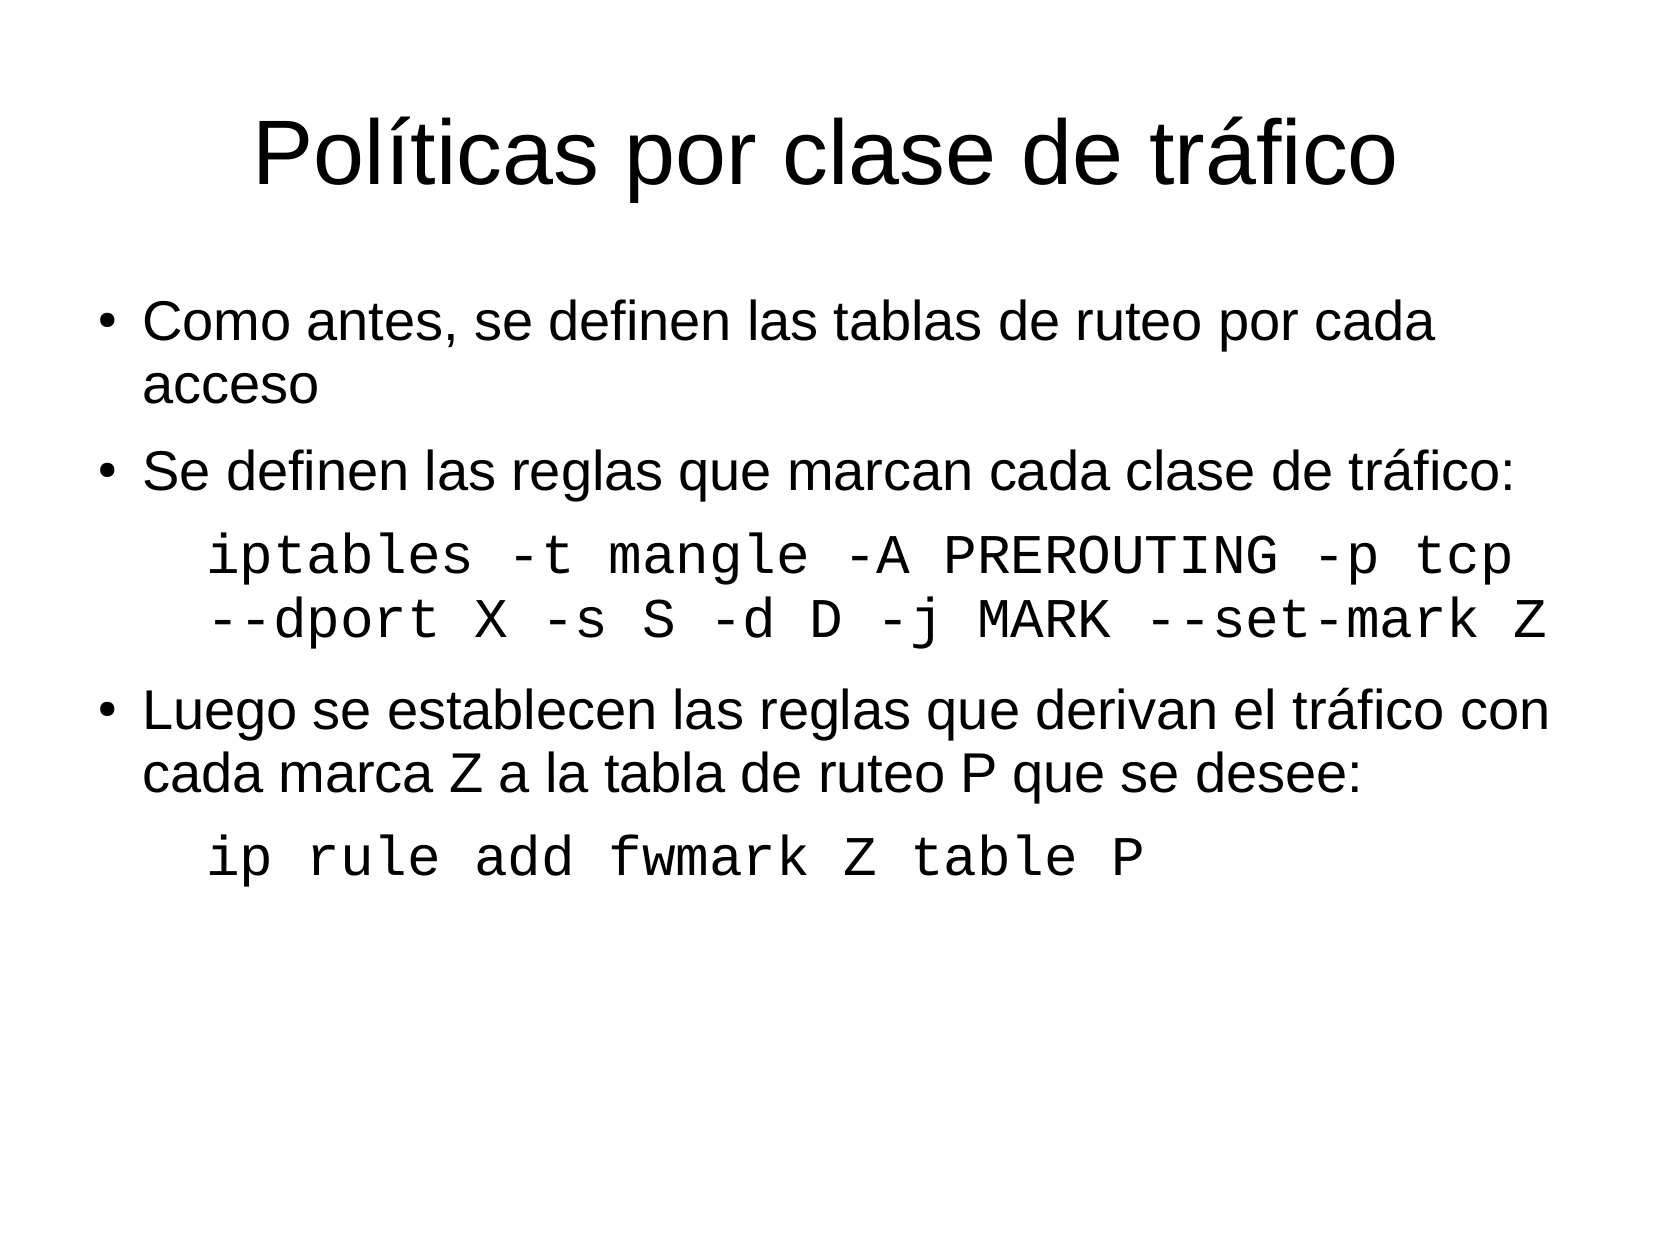

# Políticas por clase de tráfico
Como antes, se definen las tablas de ruteo por cada acceso
Se definen las reglas que marcan cada clase de tráfico:
iptables -t mangle -A PREROUTING -p tcp --dport X -s S -d D -j MARK --set-mark Z
Luego se establecen las reglas que derivan el tráfico con cada marca Z a la tabla de ruteo P que se desee:
ip rule add fwmark Z table P